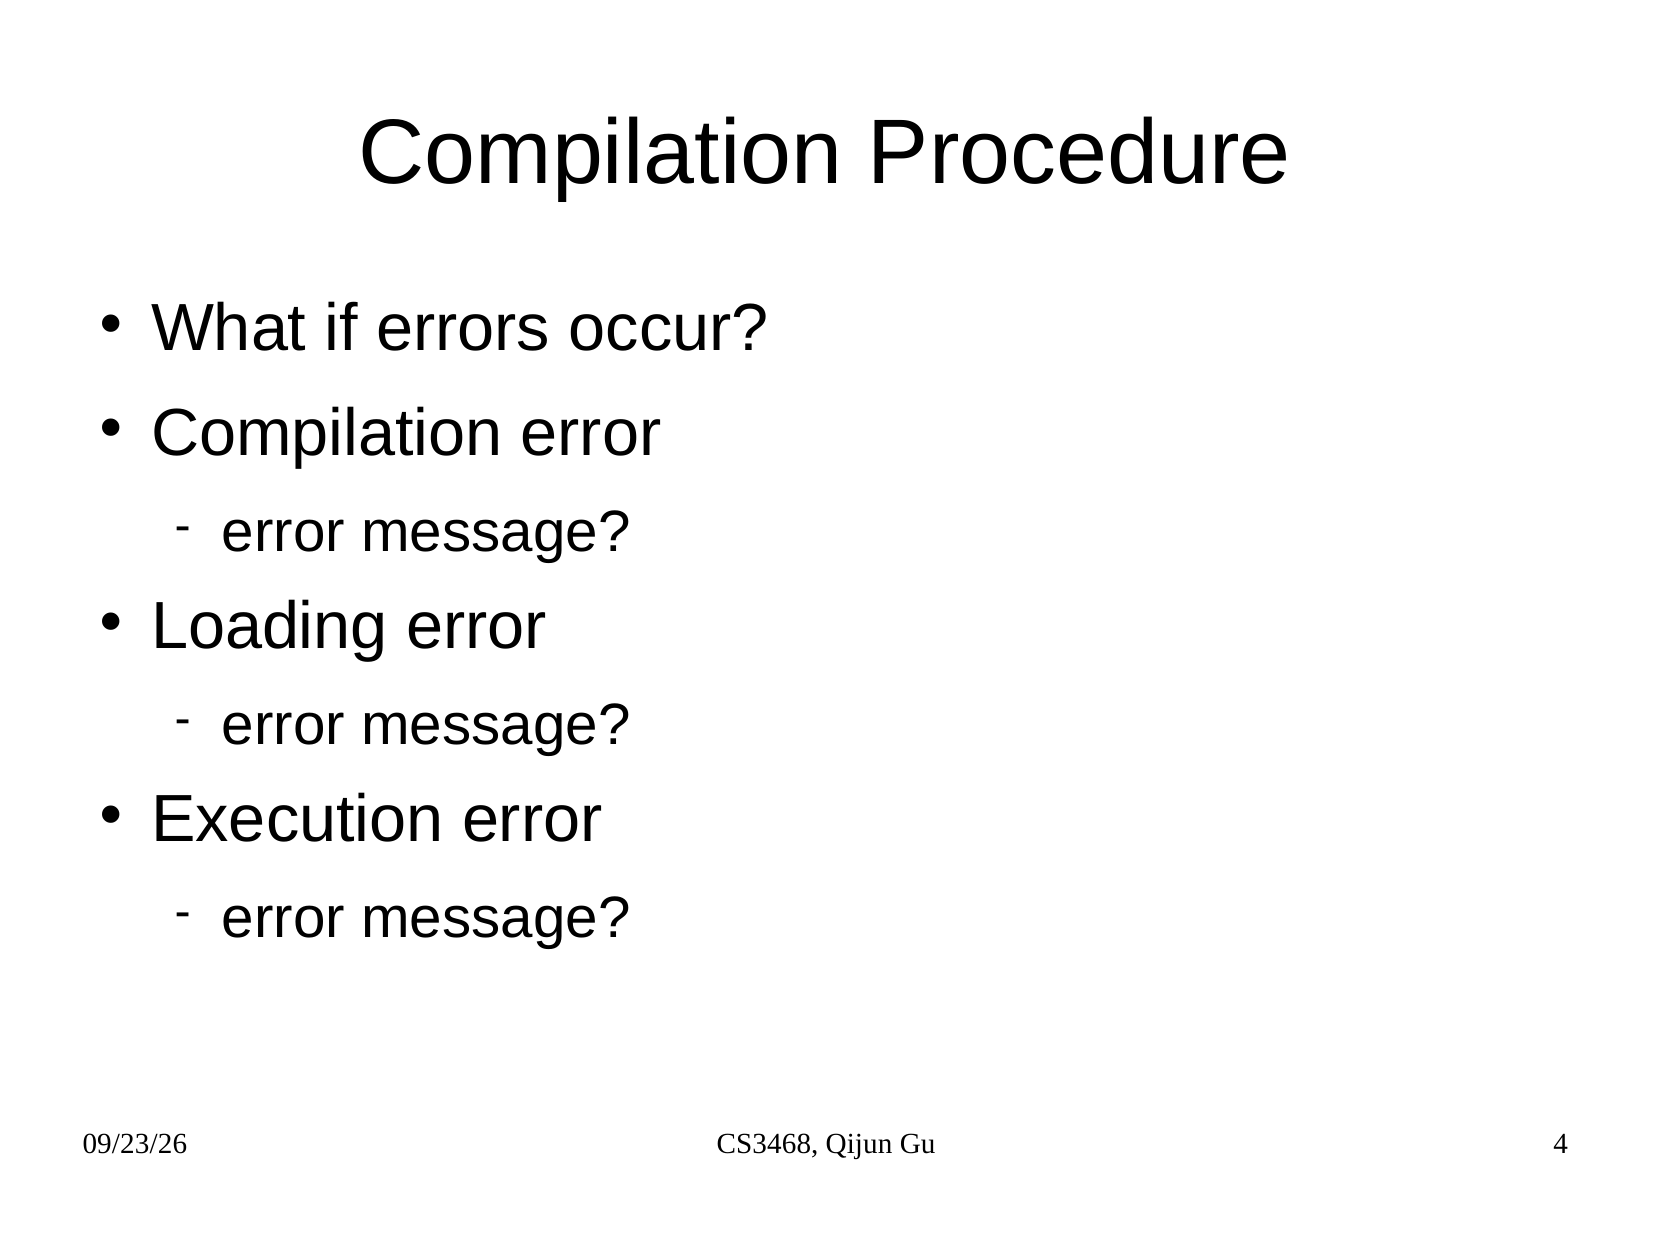

# Compilation Procedure
What if errors occur?
Compilation error
error message?
Loading error
error message?
Execution error
error message?
CS3468, Qijun Gu
4